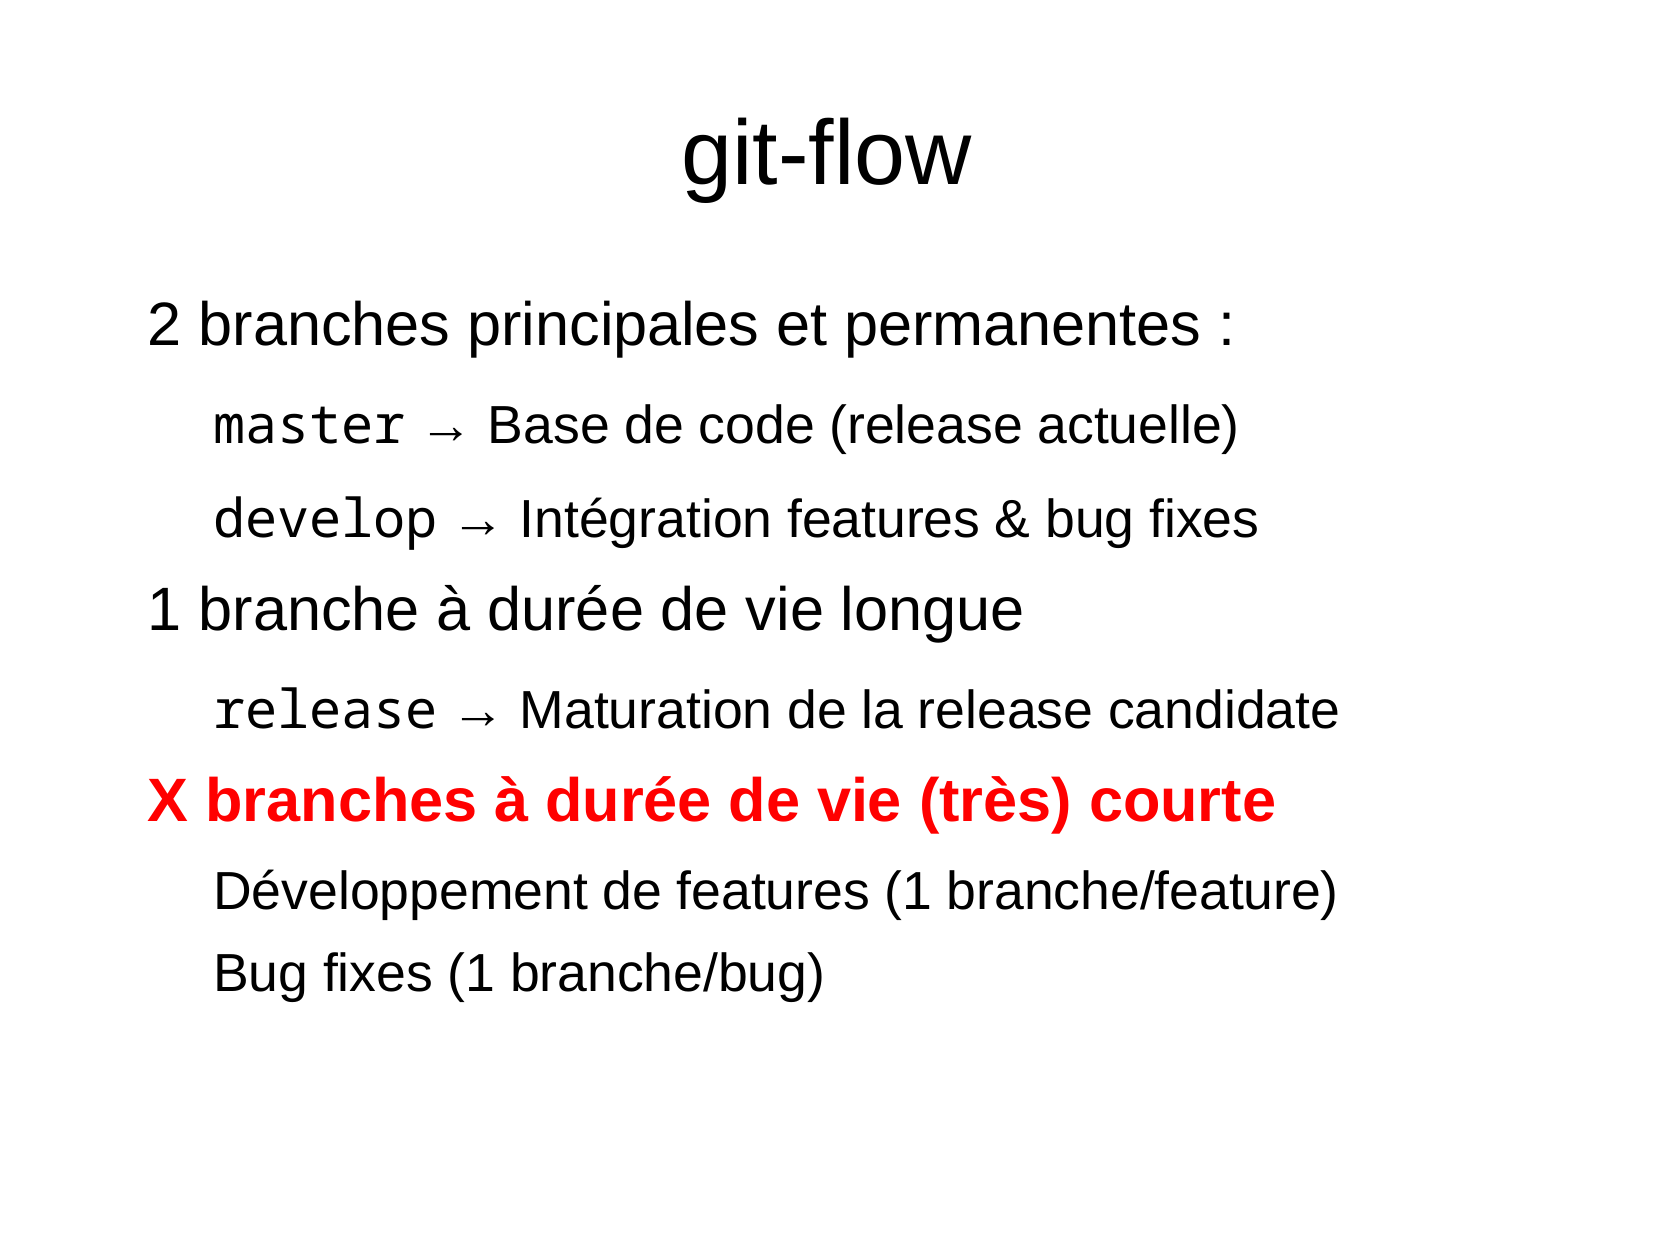

# git-flow
2 branches principales et permanentes :
master → Base de code (release actuelle)
develop → Intégration features & bug fixes
1 branche à durée de vie longue
release → Maturation de la release candidate
X branches à durée de vie (très) courte
Développement de features (1 branche/feature)
Bug fixes (1 branche/bug)